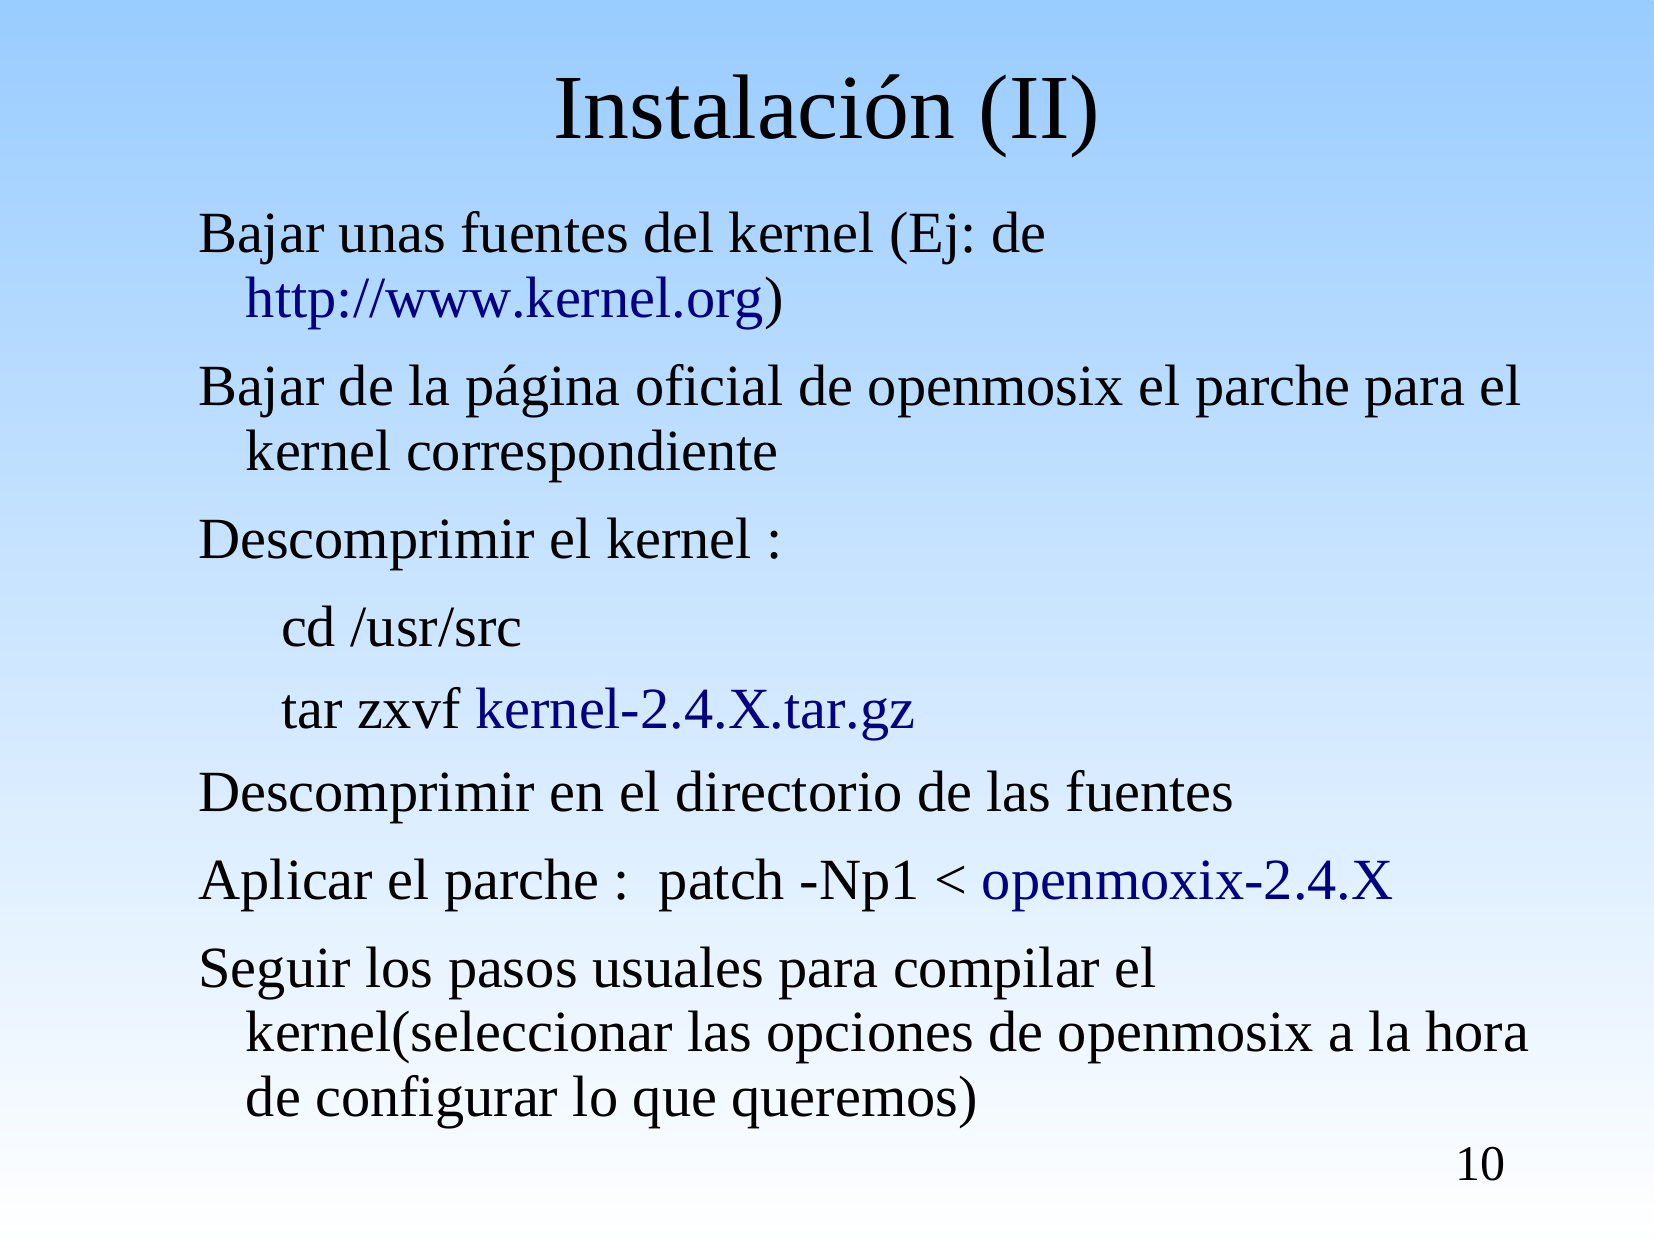

# Instalación (II)
Bajar unas fuentes del kernel (Ej: de http://www.kernel.org)
Bajar de la página oficial de openmosix el parche para el kernel correspondiente
Descomprimir el kernel :
cd /usr/src
tar zxvf kernel-2.4.X.tar.gz
Descomprimir en el directorio de las fuentes
Aplicar el parche : patch -Np1 < openmoxix-2.4.X
Seguir los pasos usuales para compilar el kernel(seleccionar las opciones de openmosix a la hora de configurar lo que queremos)